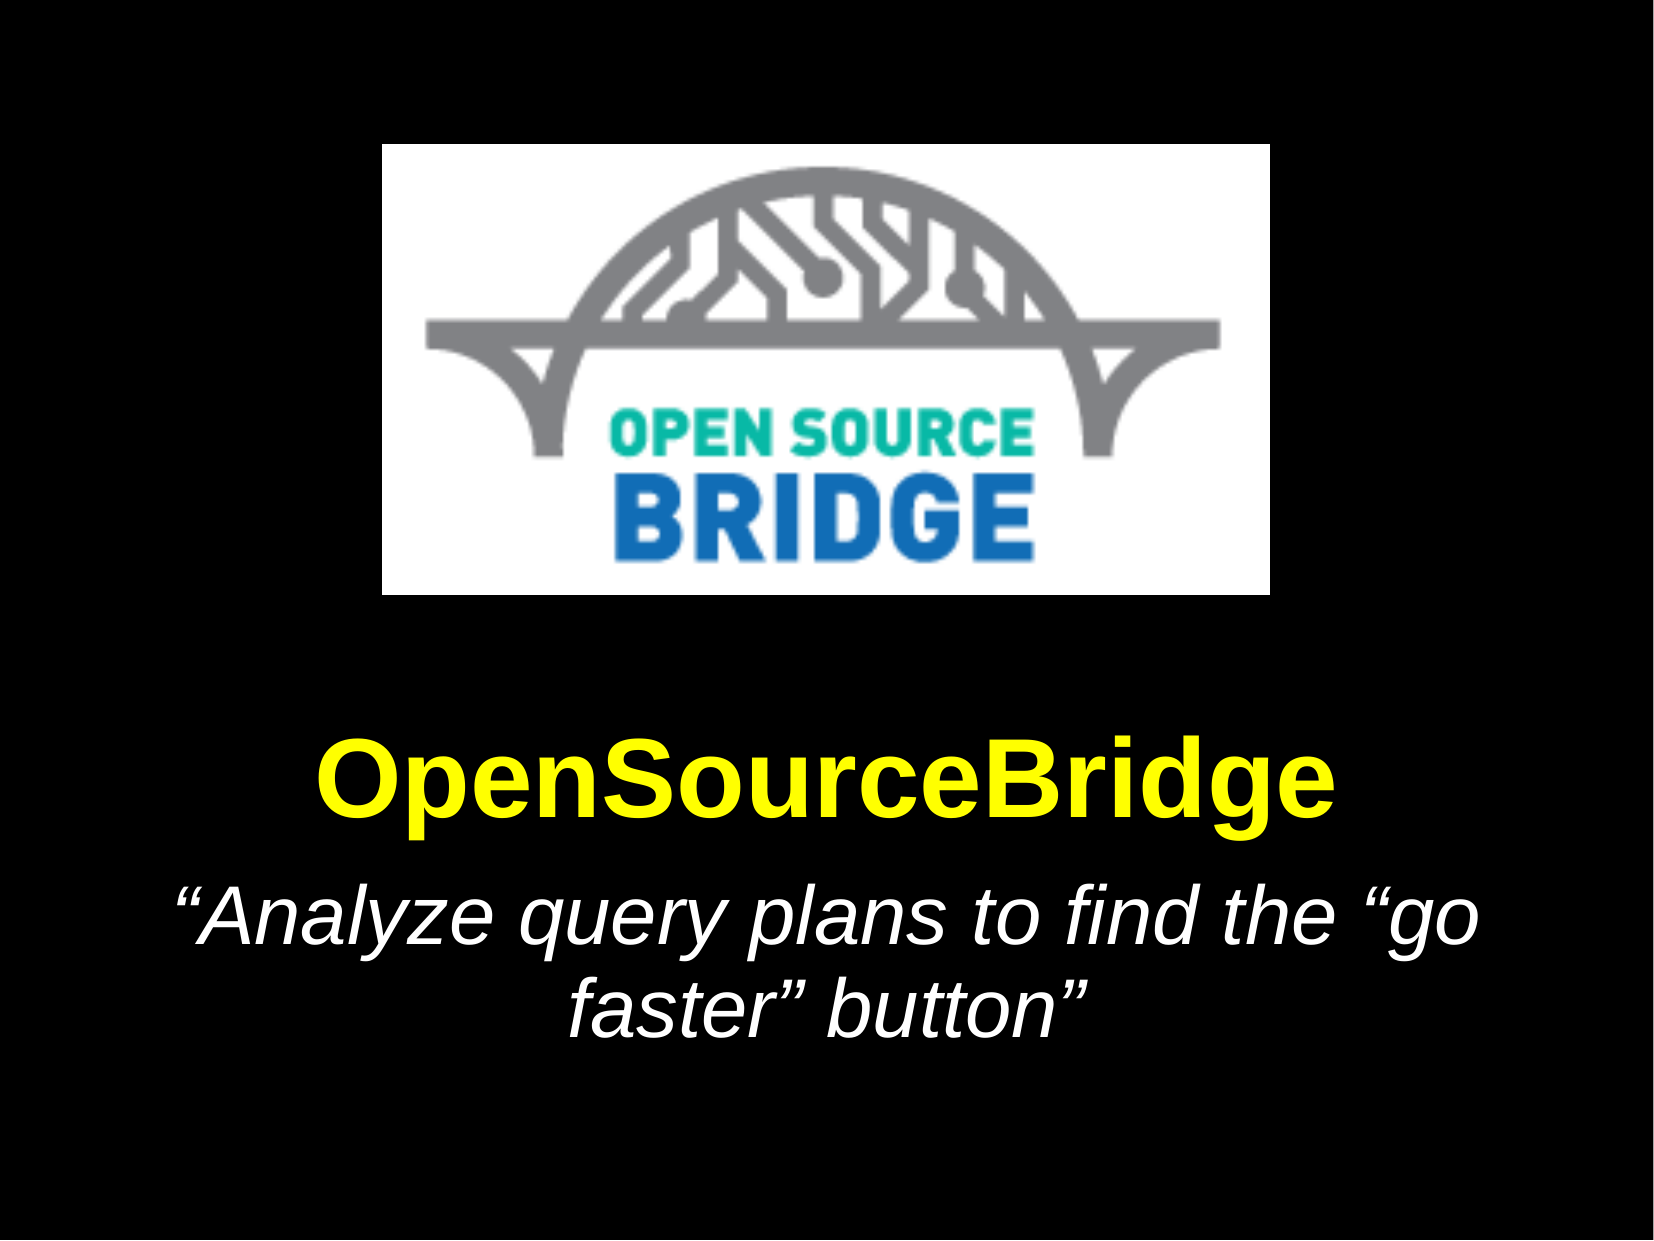

# OpenSourceBridge
“Analyze query plans to find the “go faster” button”